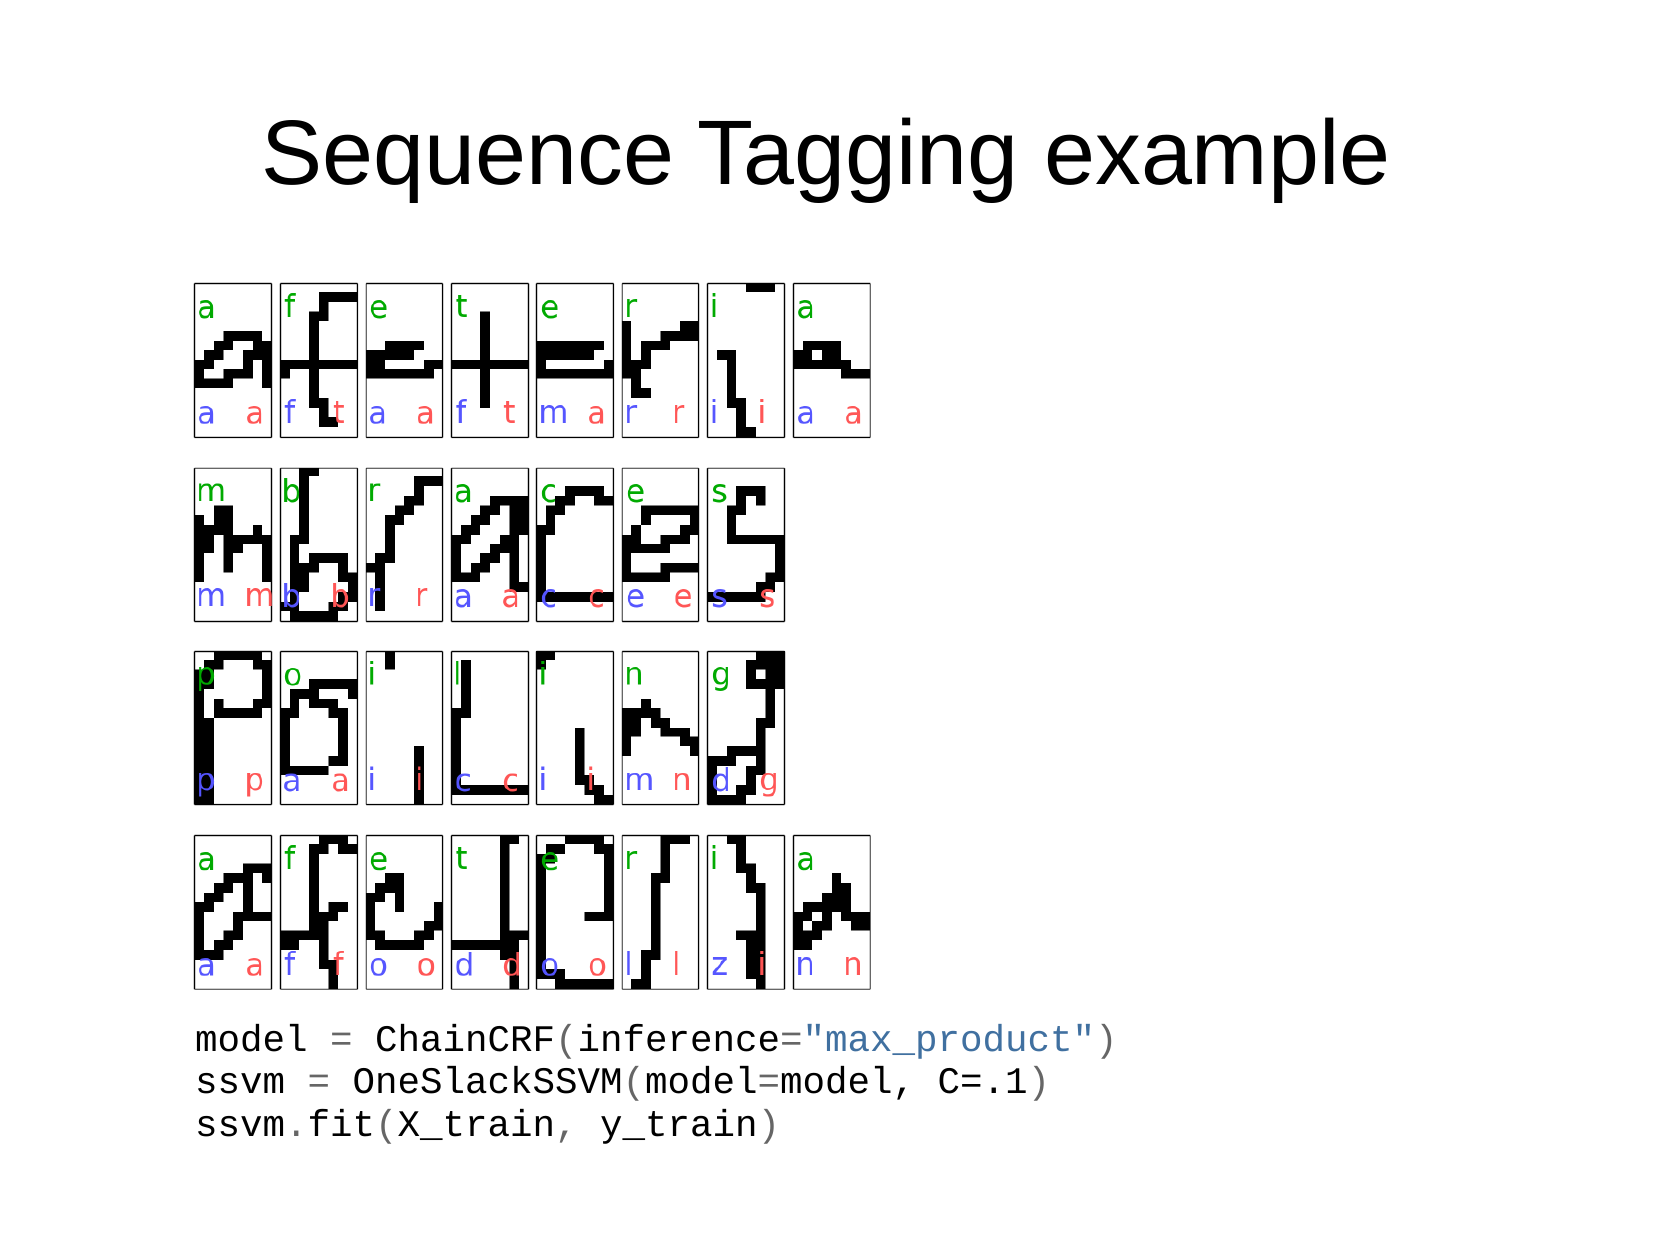

# Sequence Tagging example
model = ChainCRF(inference="max_product")
ssvm = OneSlackSSVM(model=model, C=.1)
ssvm.fit(X_train, y_train)